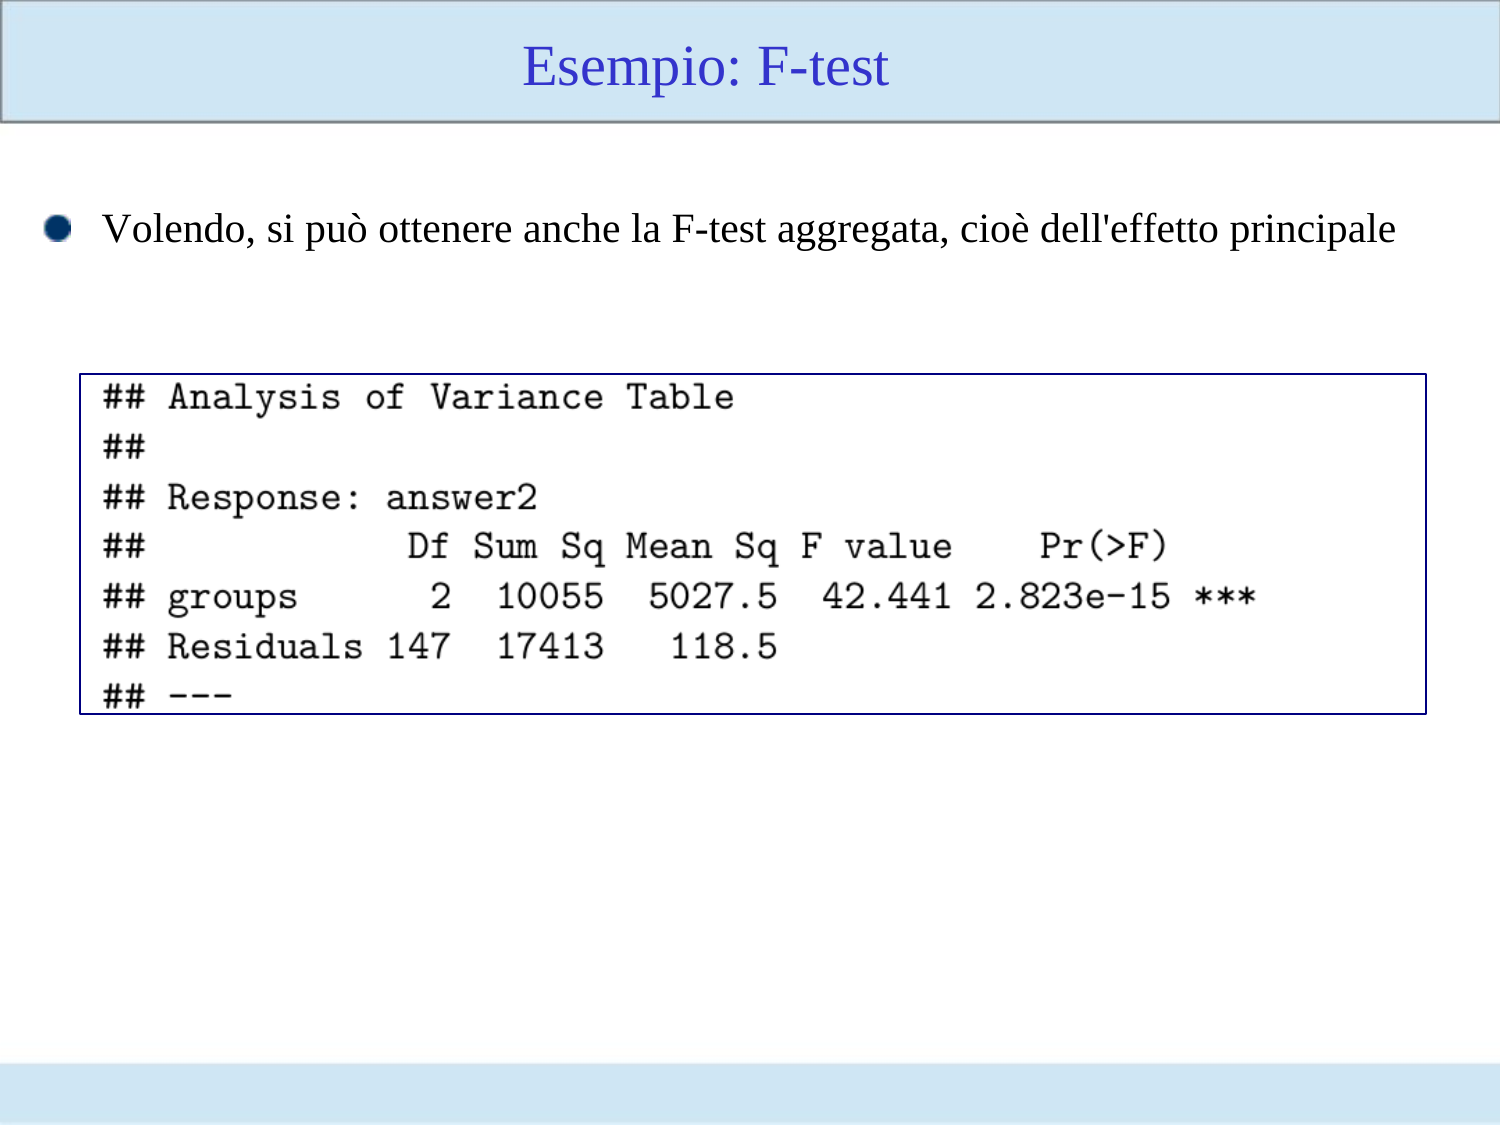

# Esempio: F-test
Volendo, si può ottenere anche la F-test aggregata, cioè dell'effetto principale